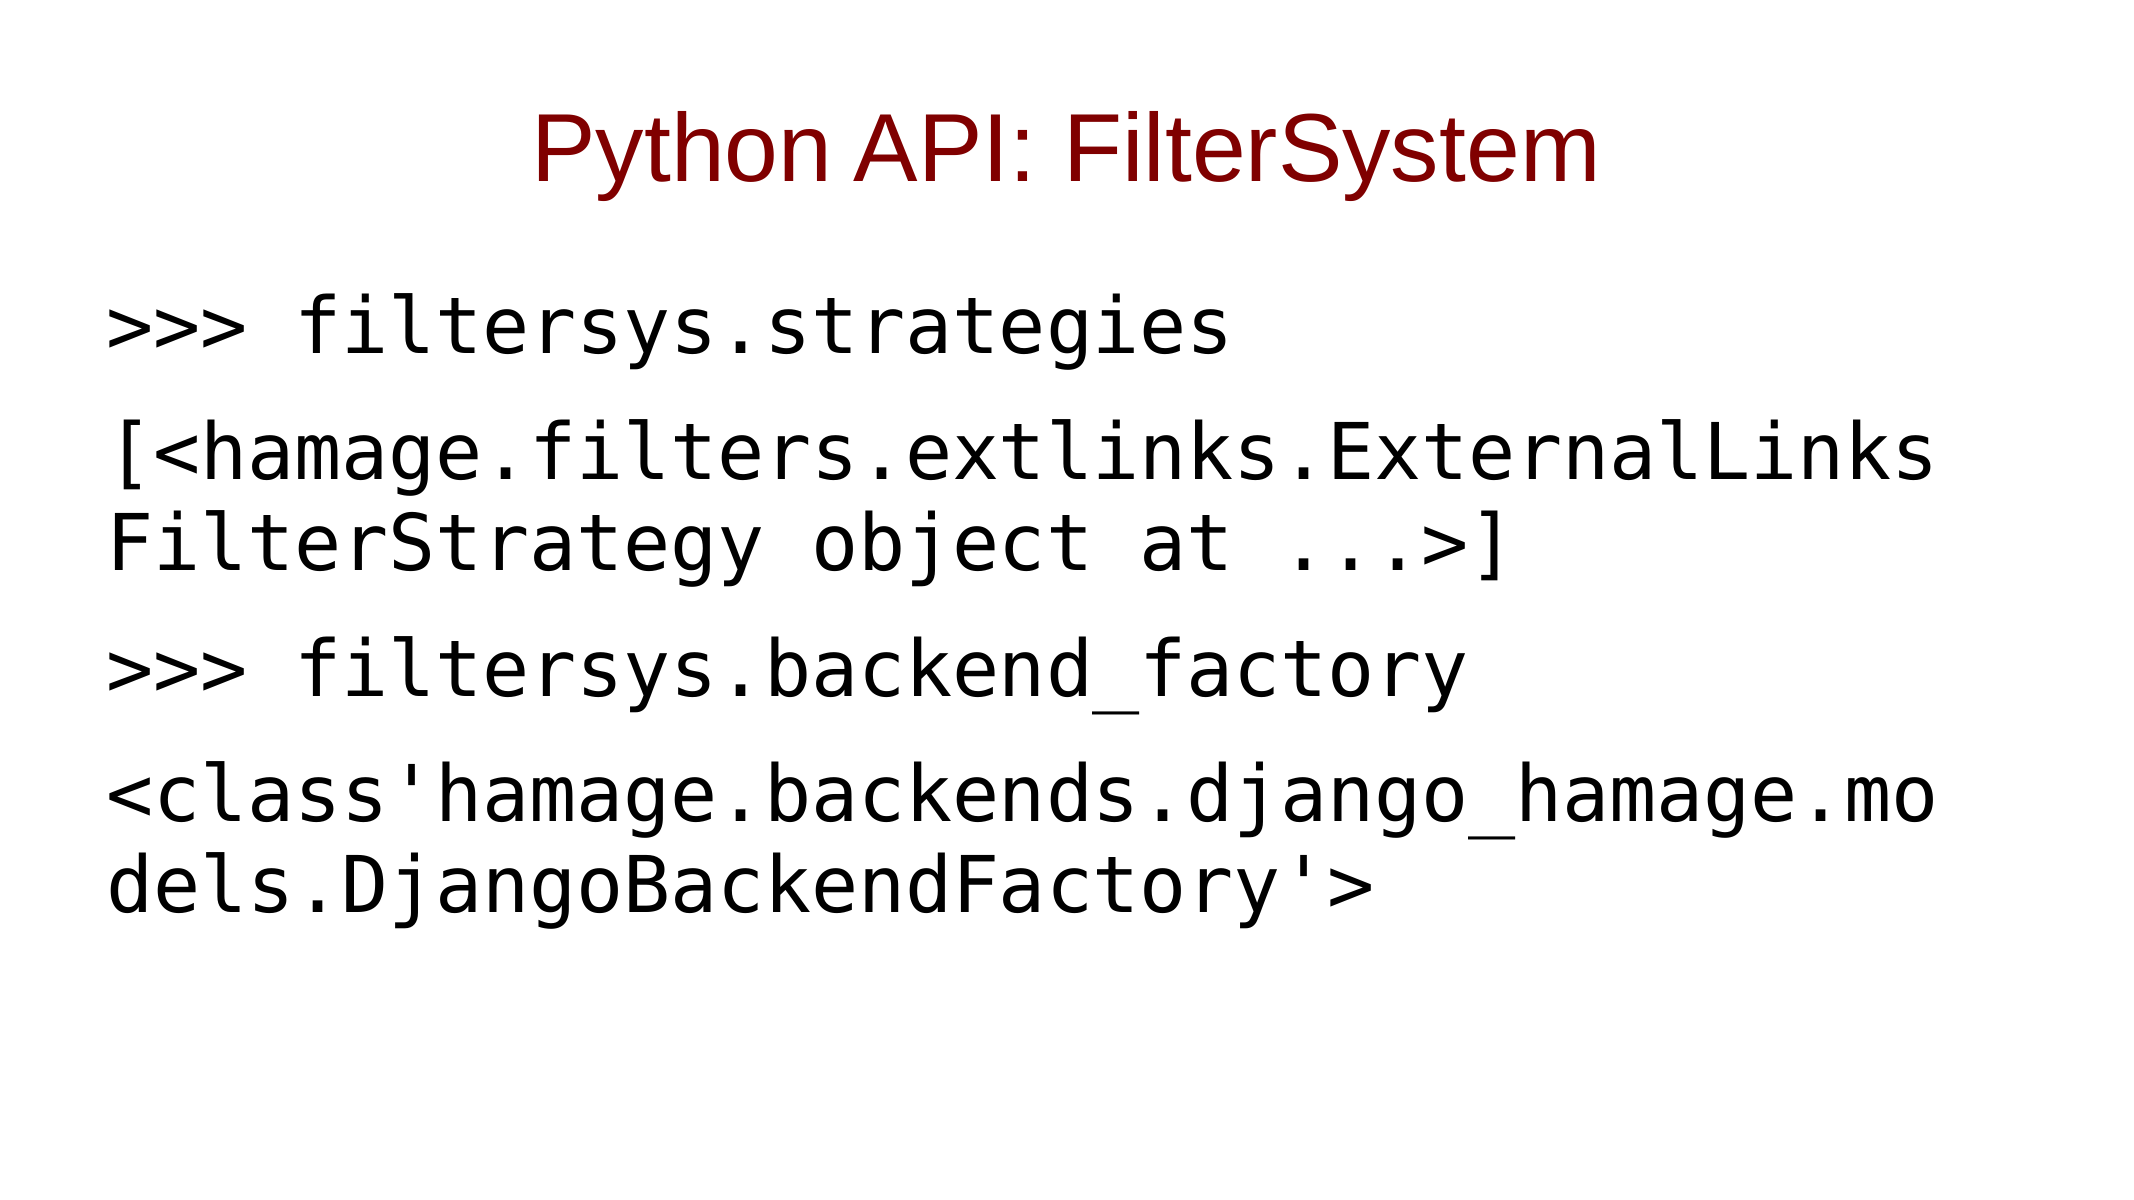

# Python API: FilterSystem
>>> filtersys.strategies
[<hamage.filters.extlinks.ExternalLinksFilterStrategy object at ...>]
>>> filtersys.backend_factory
<class'hamage.backends.django_hamage.models.DjangoBackendFactory'>